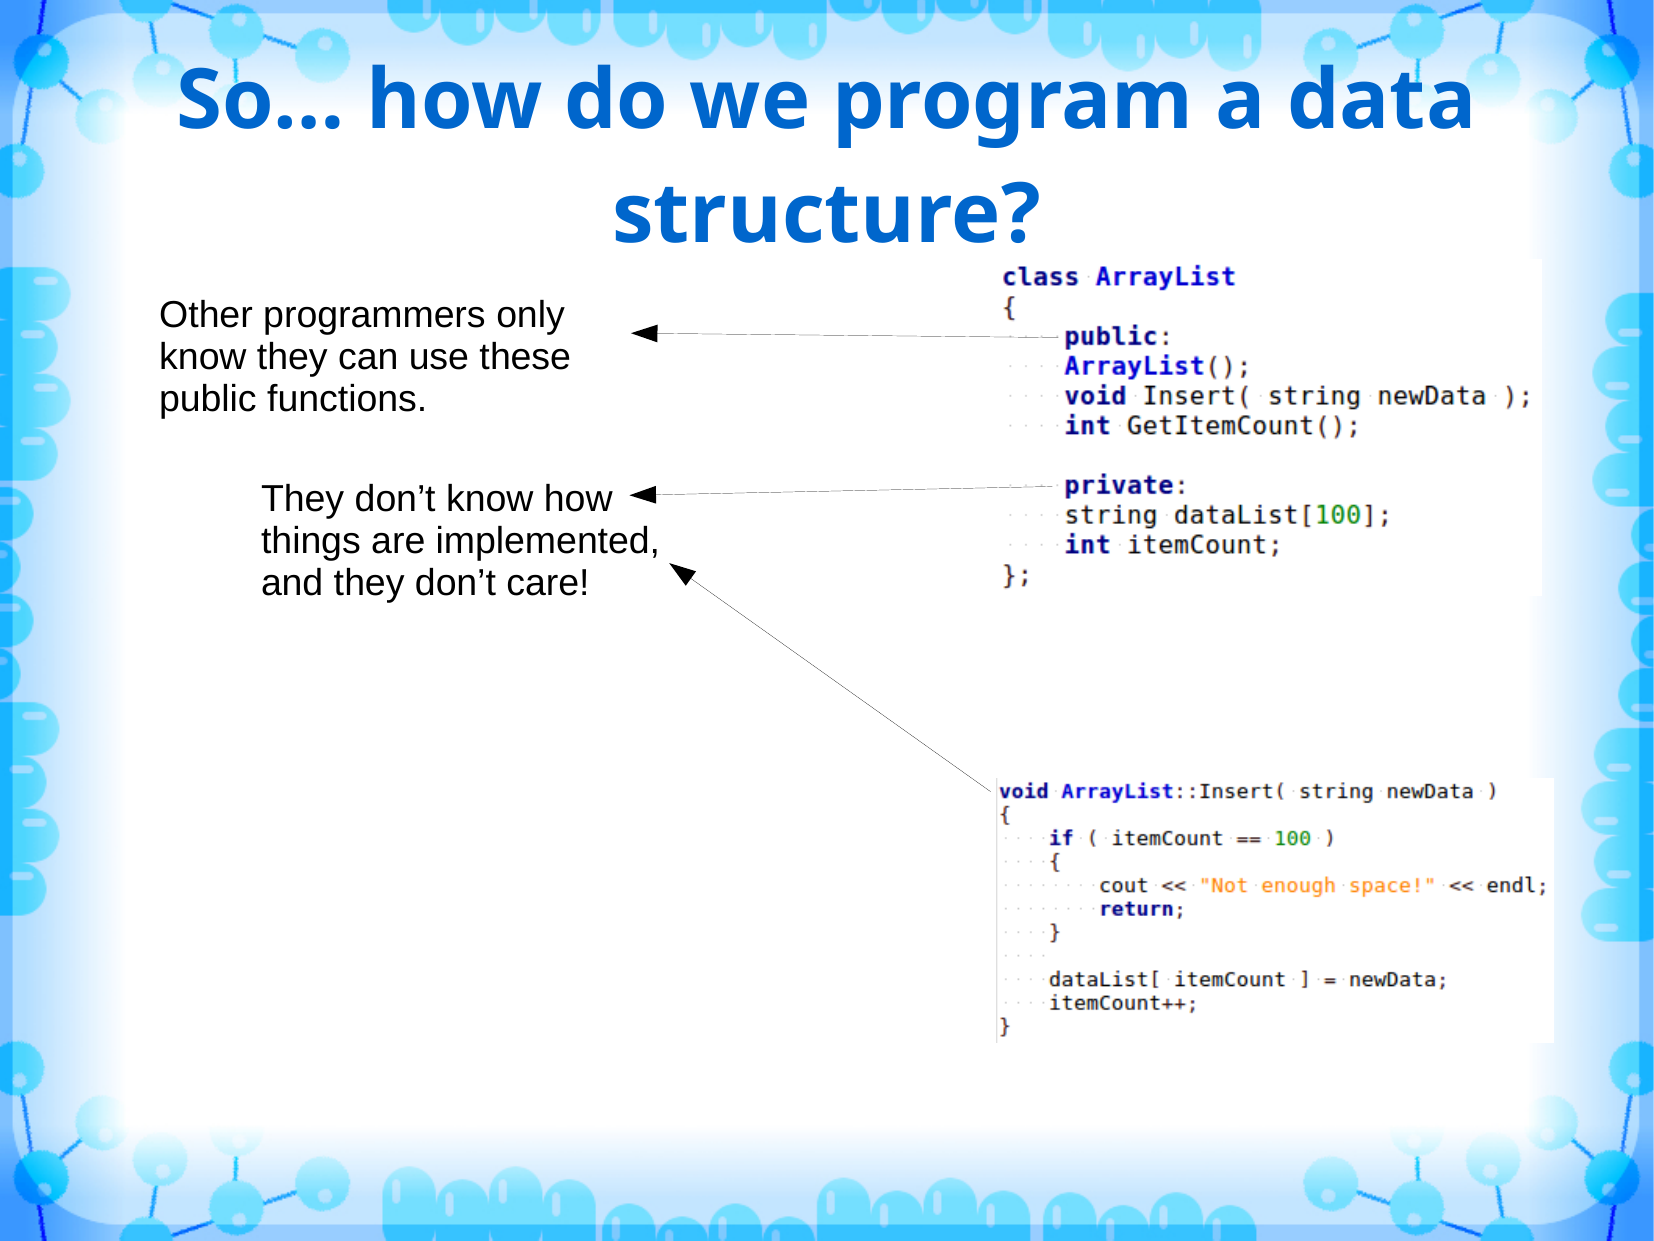

# So… how do we program a data structure?
Other programmers only know they can use these public functions.
They don’t know how things are implemented, and they don’t care!